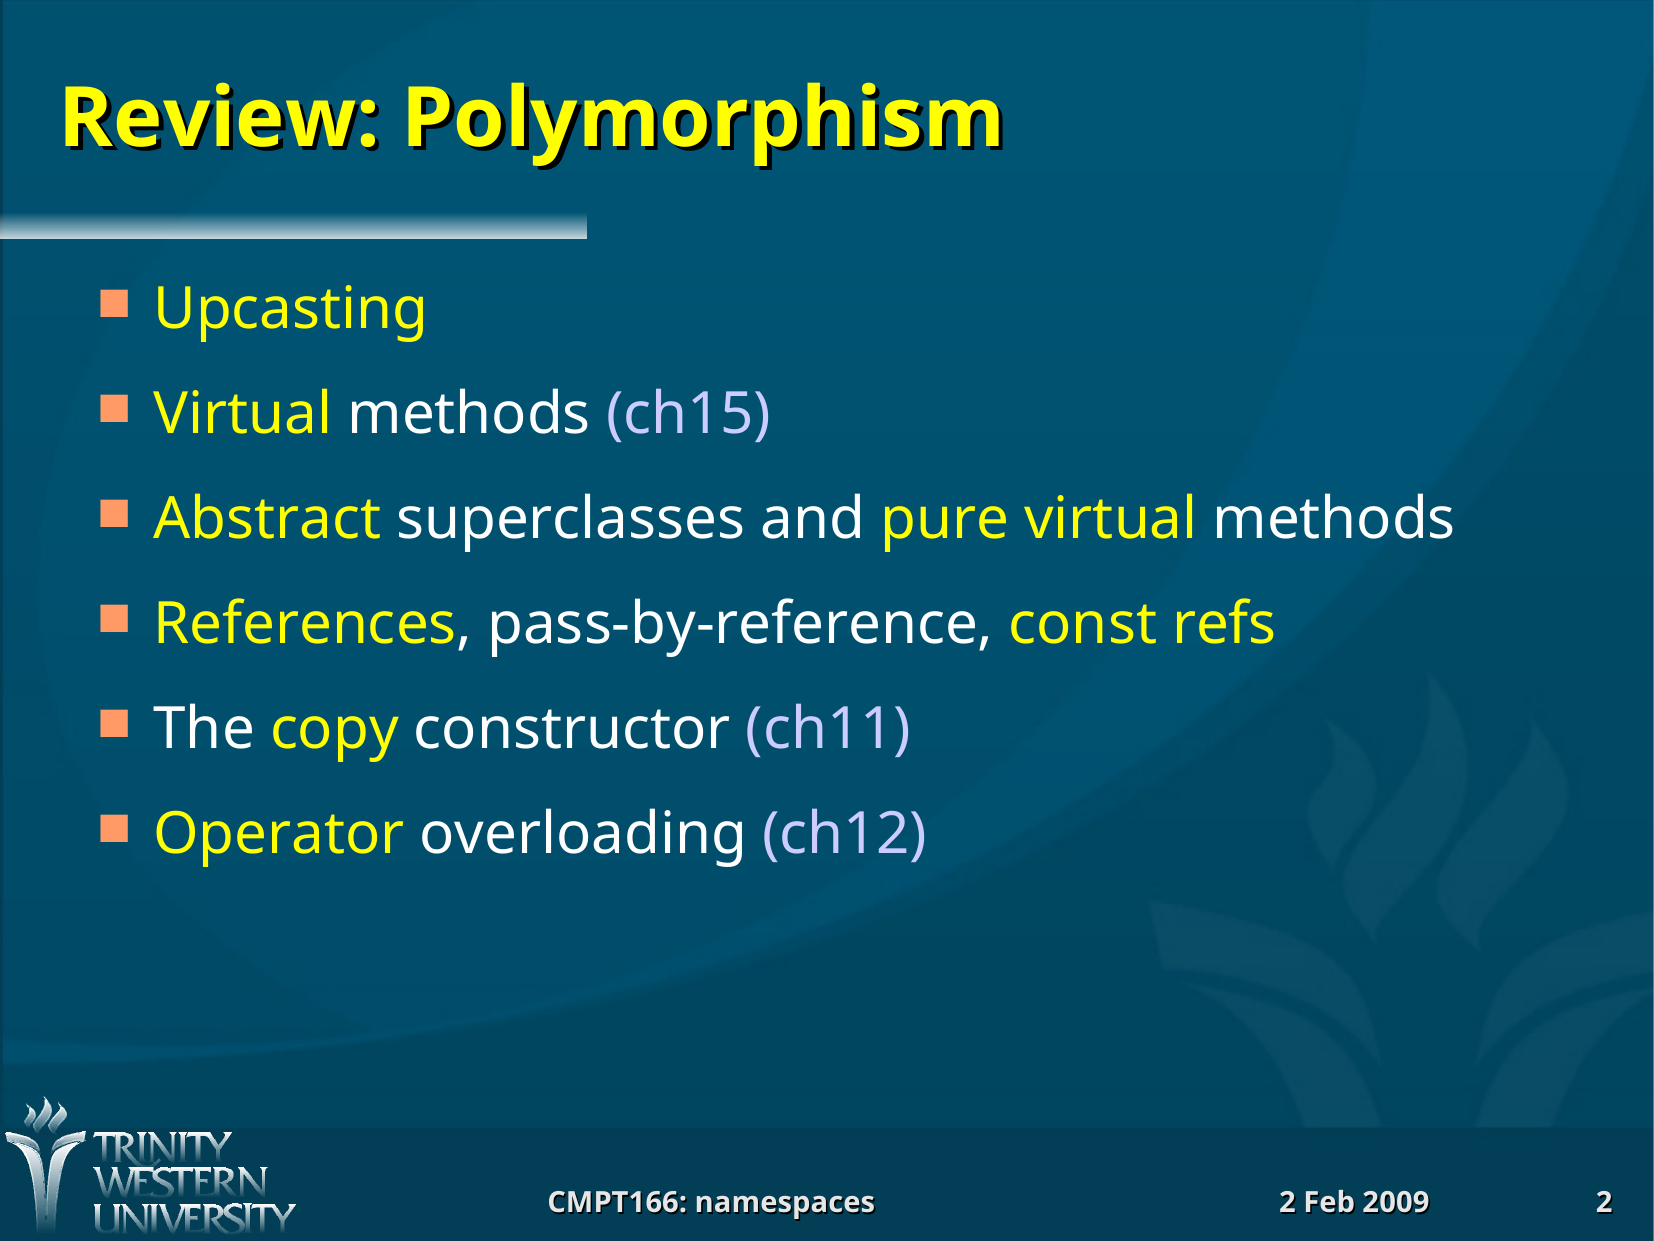

# Review: Polymorphism
Upcasting
Virtual methods (ch15)
Abstract superclasses and pure virtual methods
References, pass-by-reference, const refs
The copy constructor (ch11)
Operator overloading (ch12)
CMPT166: namespaces
2 Feb 2009
2